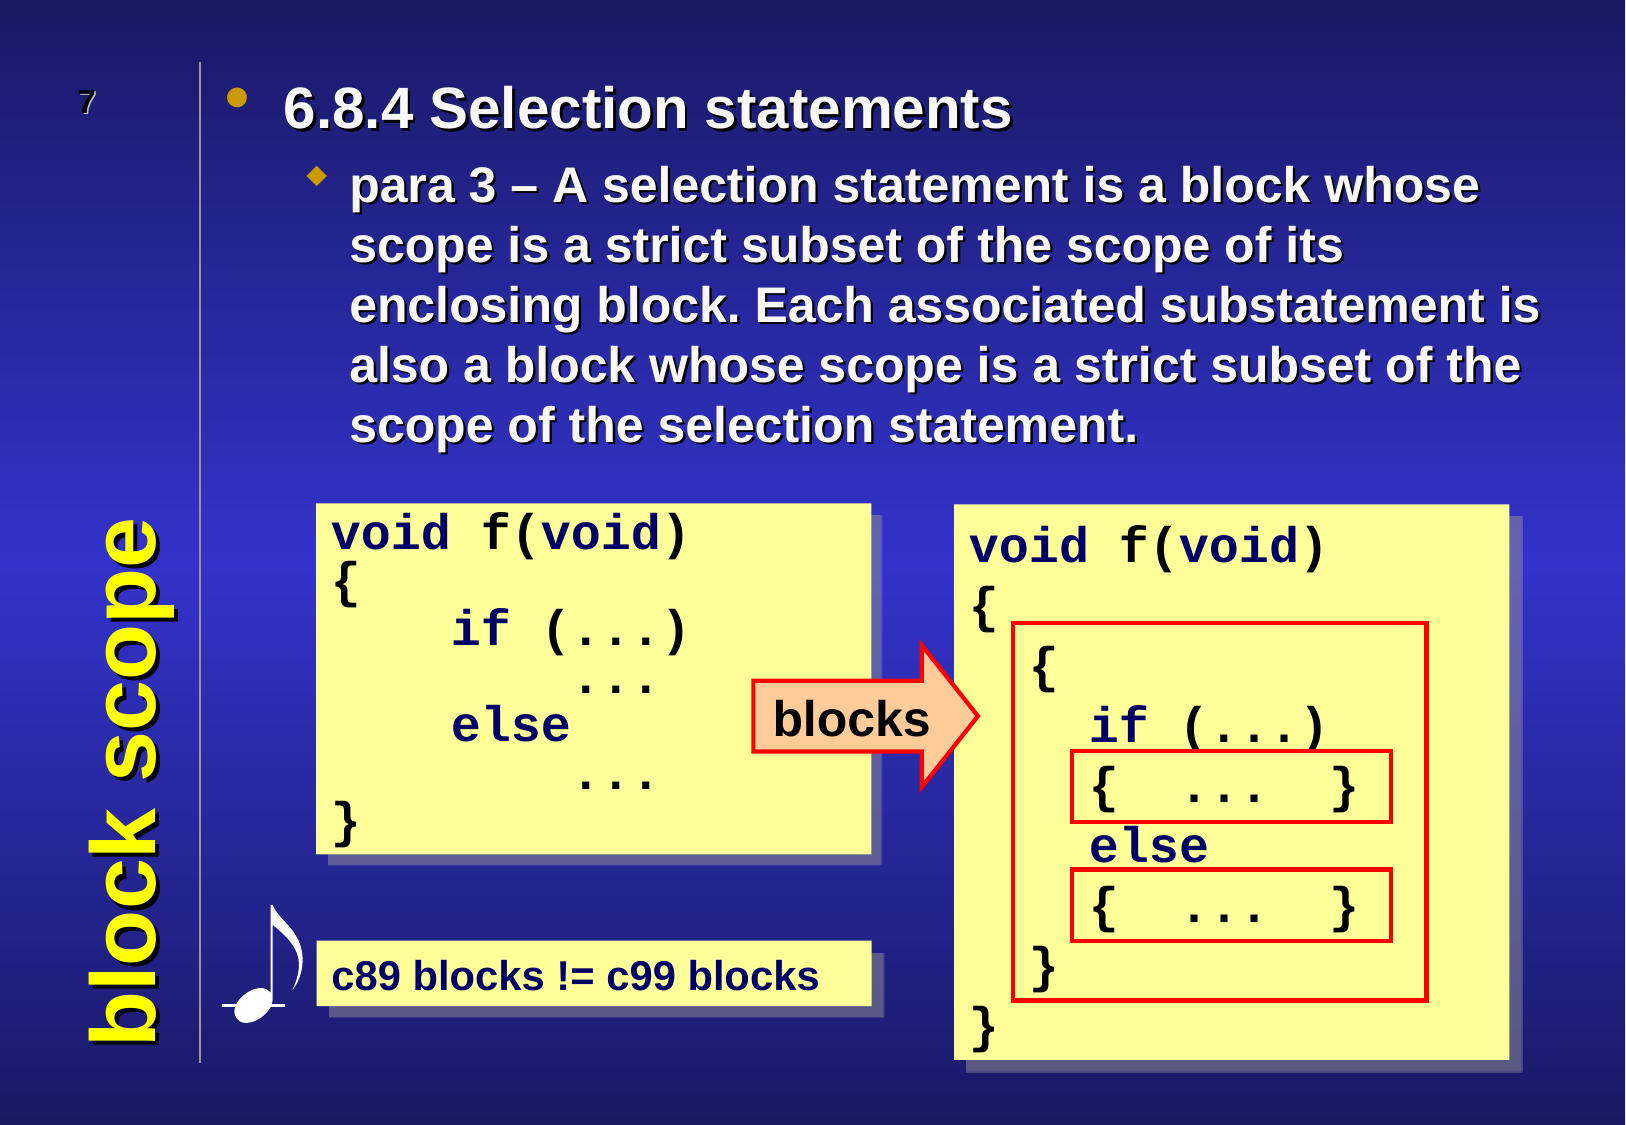

7
6.8.4 Selection statements
para 3 – A selection statement is a block whose scope is a strict subset of the scope of its enclosing block. Each associated substatement is also a block whose scope is a strict subset of the scope of the selection statement.
void f(void)
{
 if (...)
 ...
 else
 ...
}
void f(void)
{
 {
 if (...)
 { ... }
 else
 { ... }
 }
}
# block scope
blocks
c89 blocks != c99 blocks